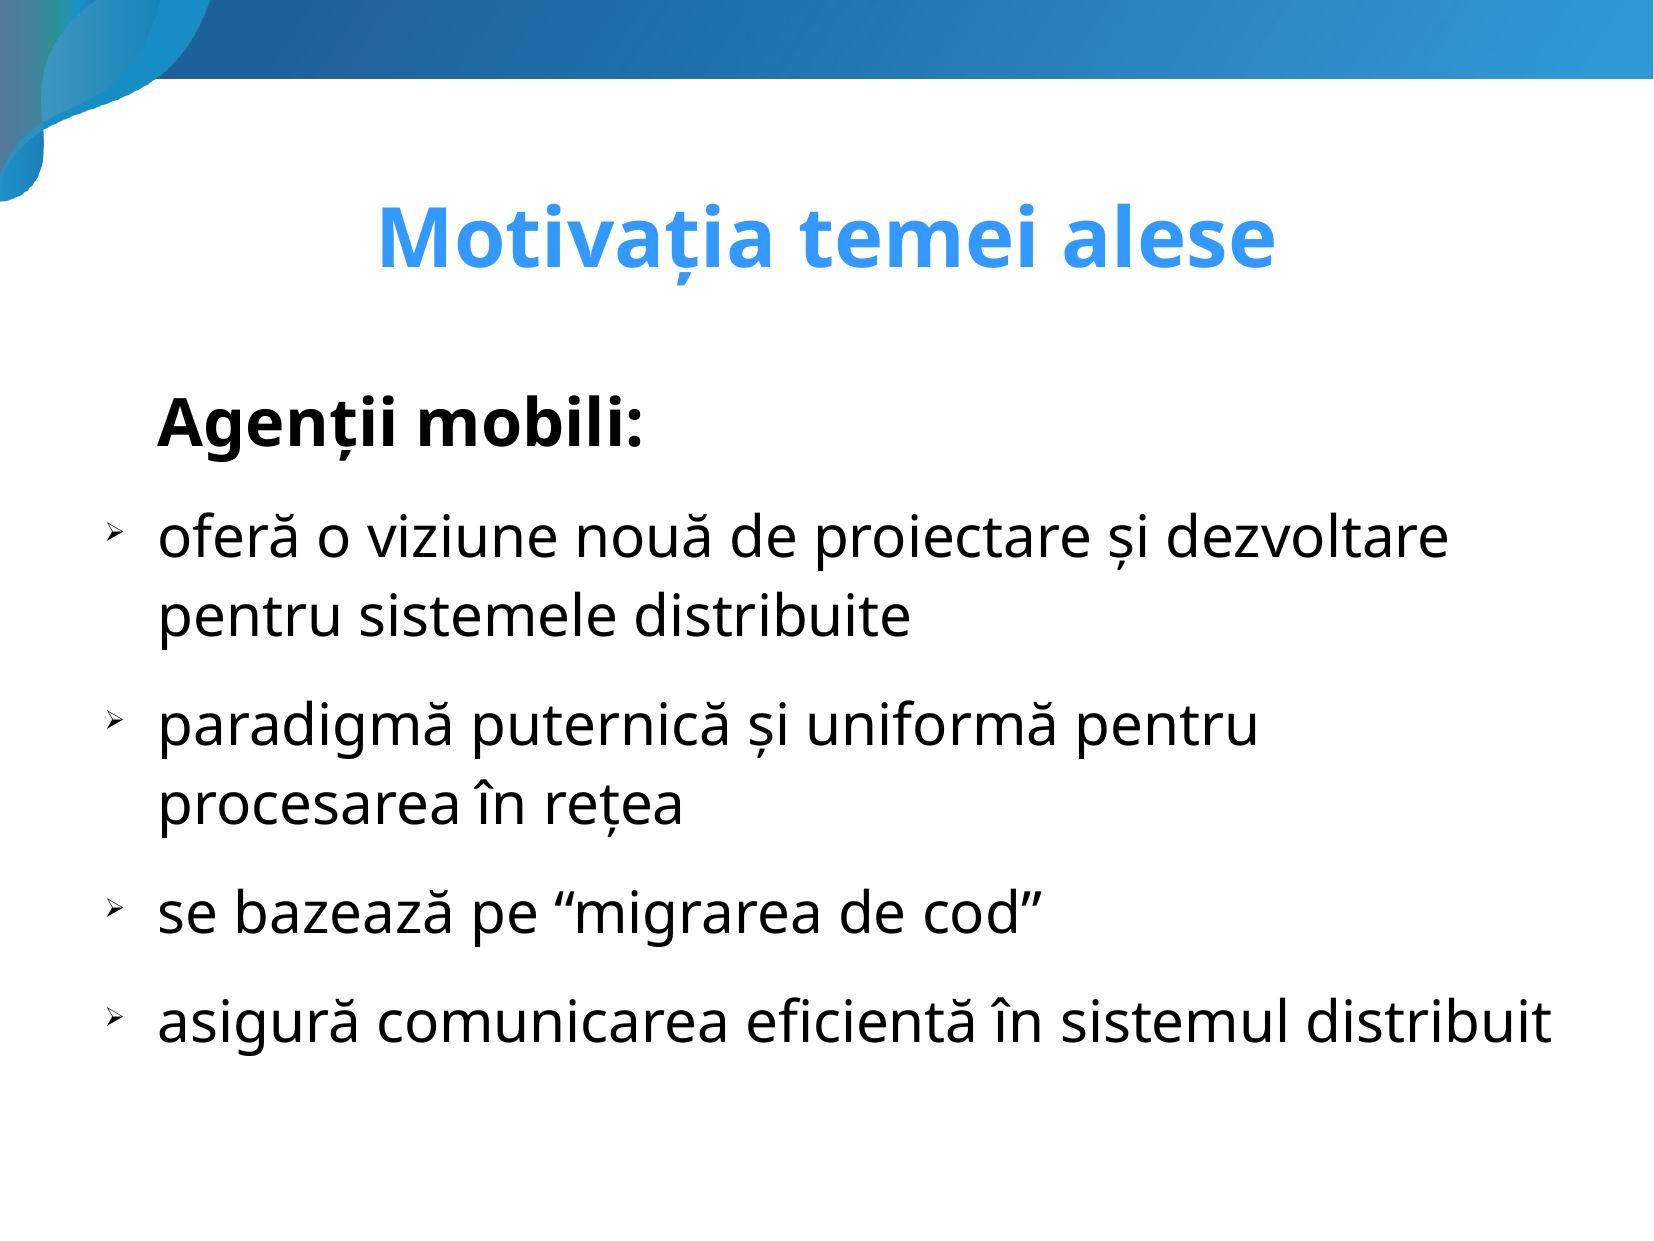

# Motivația temei alese
Agenții mobili:
oferă o viziune nouă de proiectare și dezvoltare pentru sistemele distribuite
paradigmă puternică și uniformă pentru procesarea în rețea
se bazează pe “migrarea de cod”
asigură comunicarea eficientă în sistemul distribuit